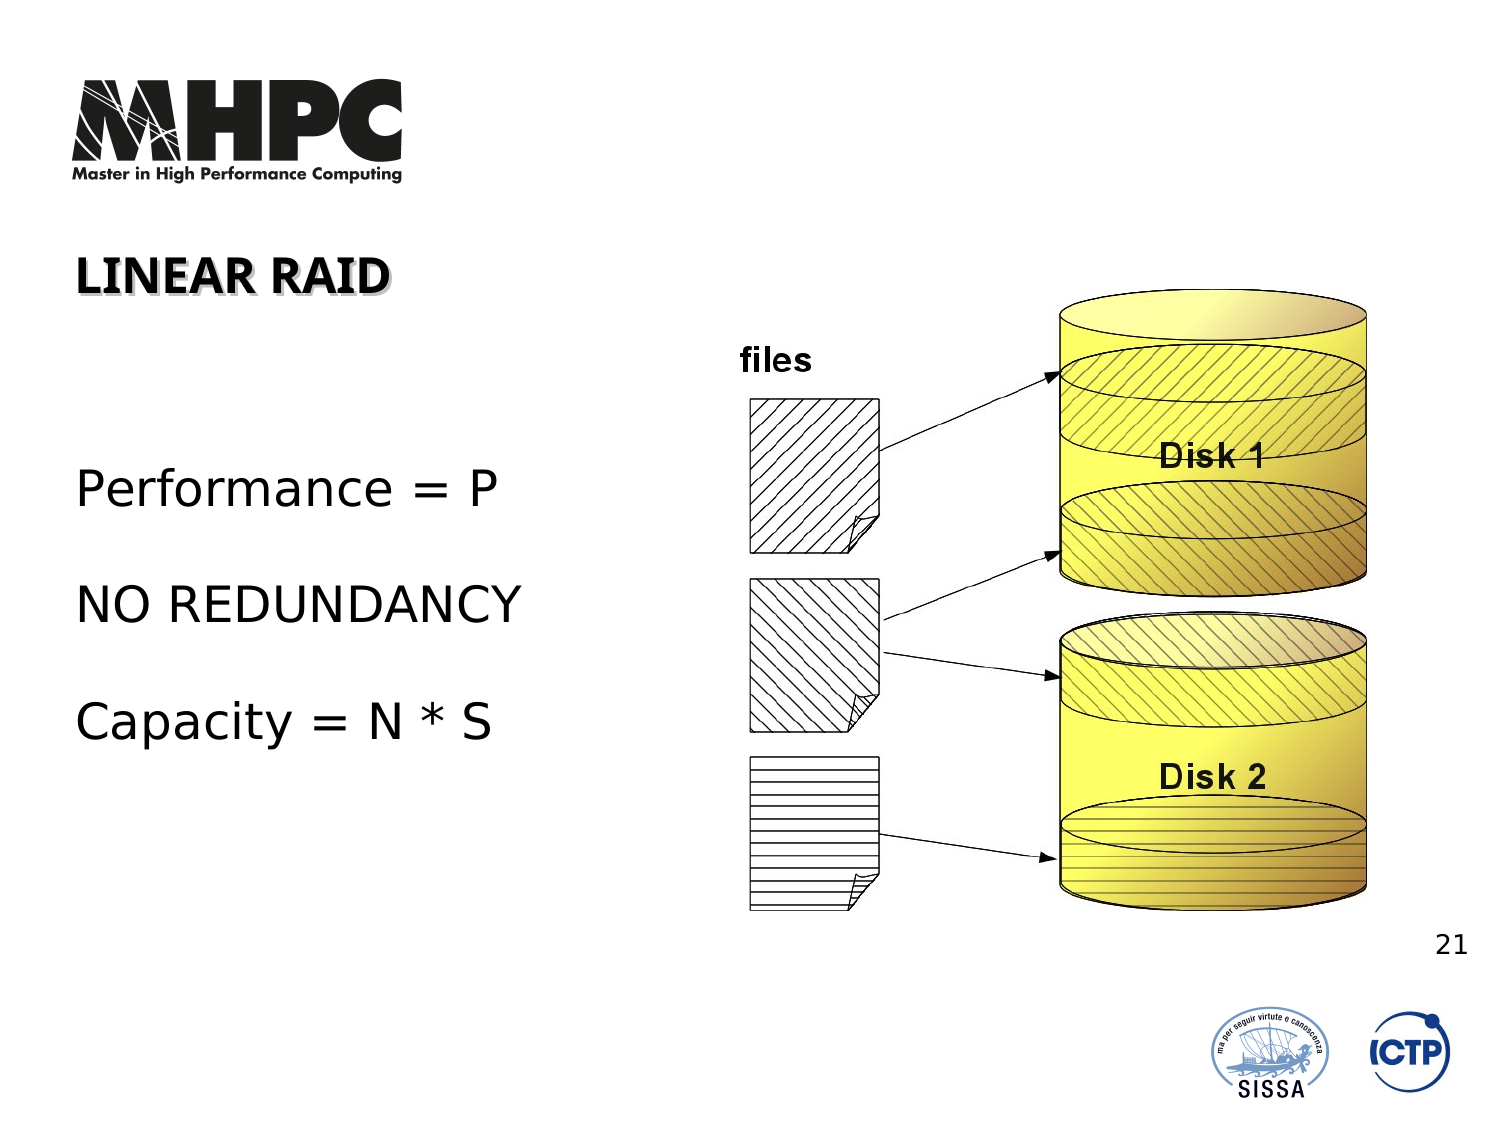

# LINEAR RAID
Performance = P
NO REDUNDANCY
Capacity = N * S
21